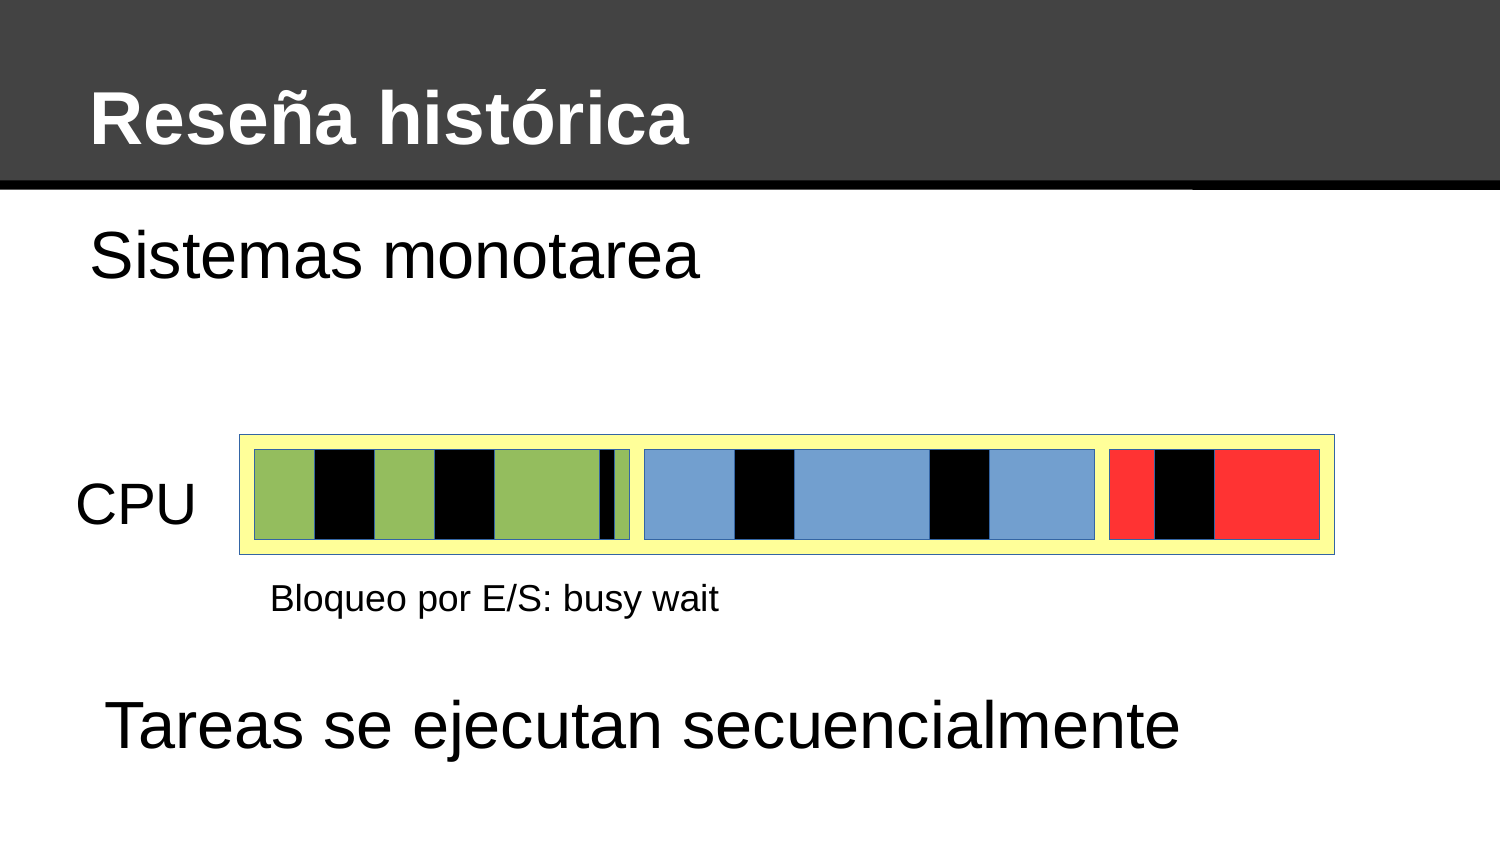

Reseña histórica
Sistemas monotarea
CPU
Bloqueo por E/S: busy wait
Tareas se ejecutan secuencialmente